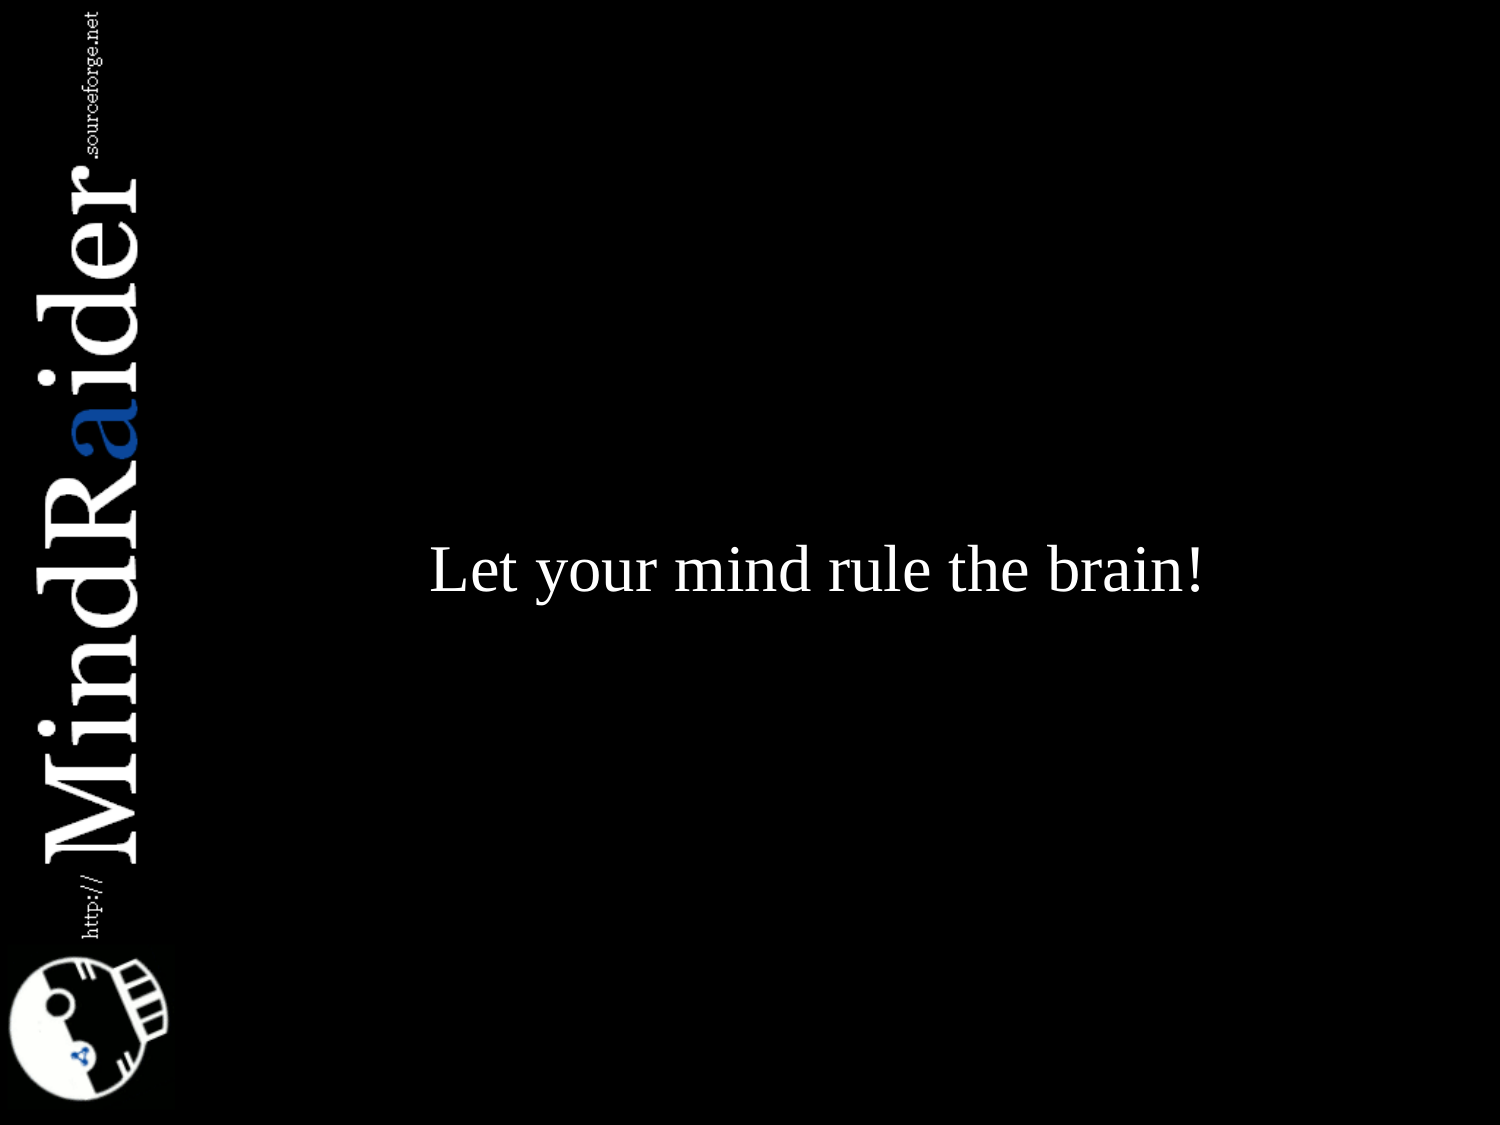

# Let your mind rule the brain!